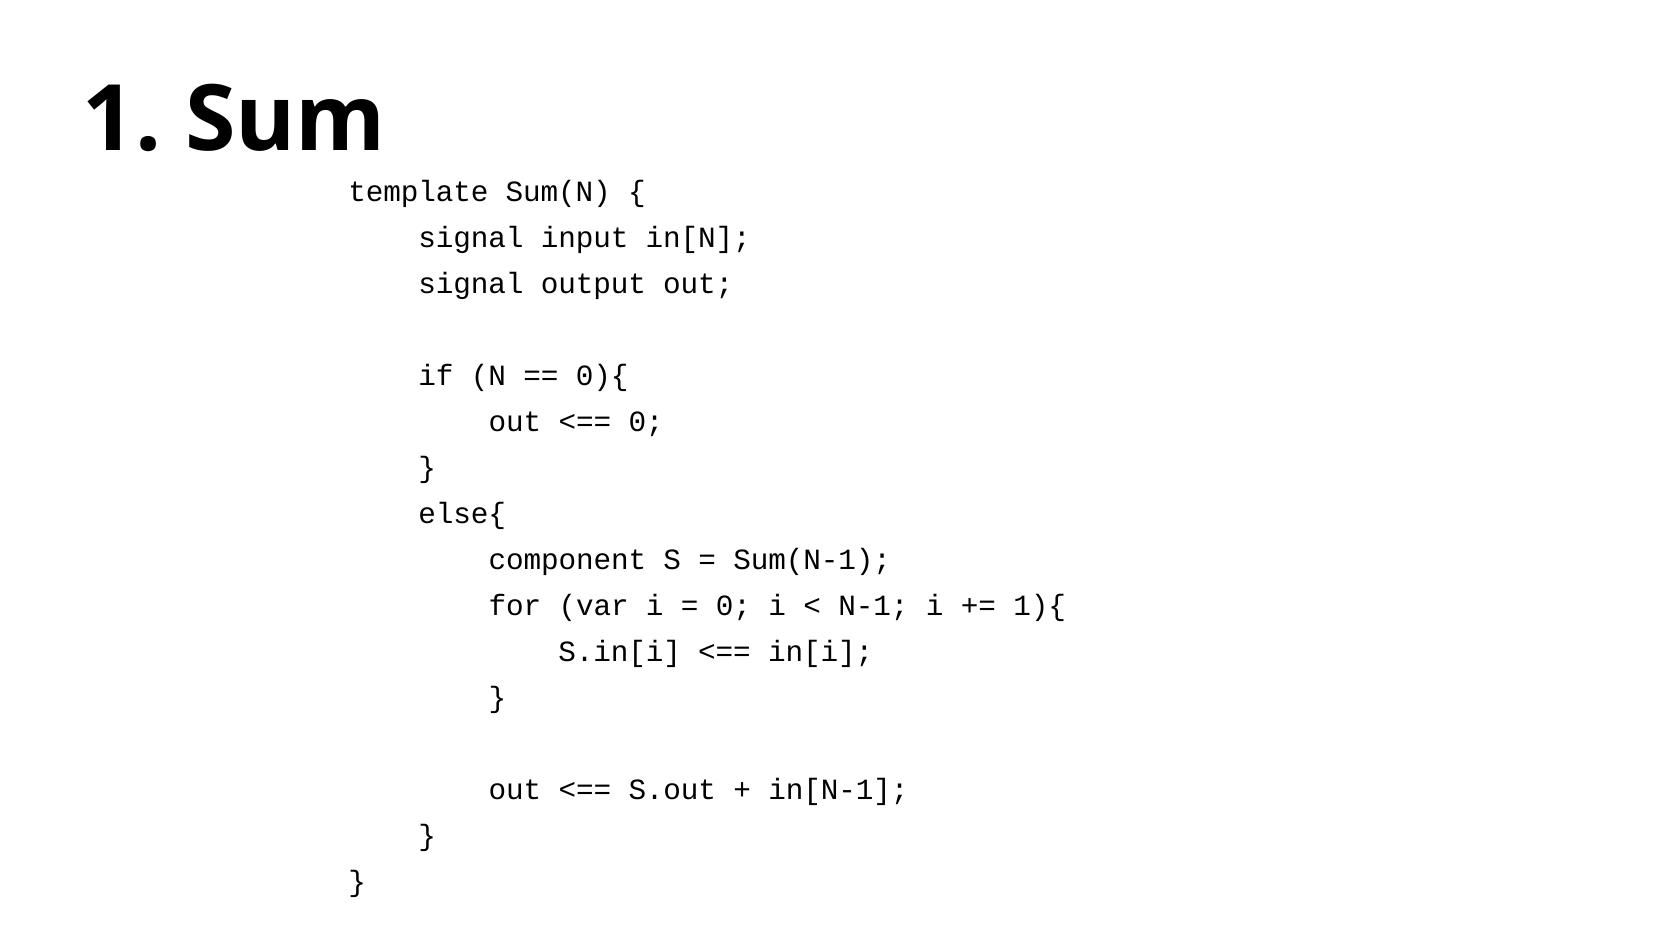

# 1. Sum
template Sum(N) {
 signal input in[N];
 signal output out;
 if (N == 0){
 out <== 0;
 }
 else{
 component S = Sum(N-1);
 for (var i = 0; i < N-1; i += 1){
 S.in[i] <== in[i];
 }
 out <== S.out + in[N-1];
 }
}